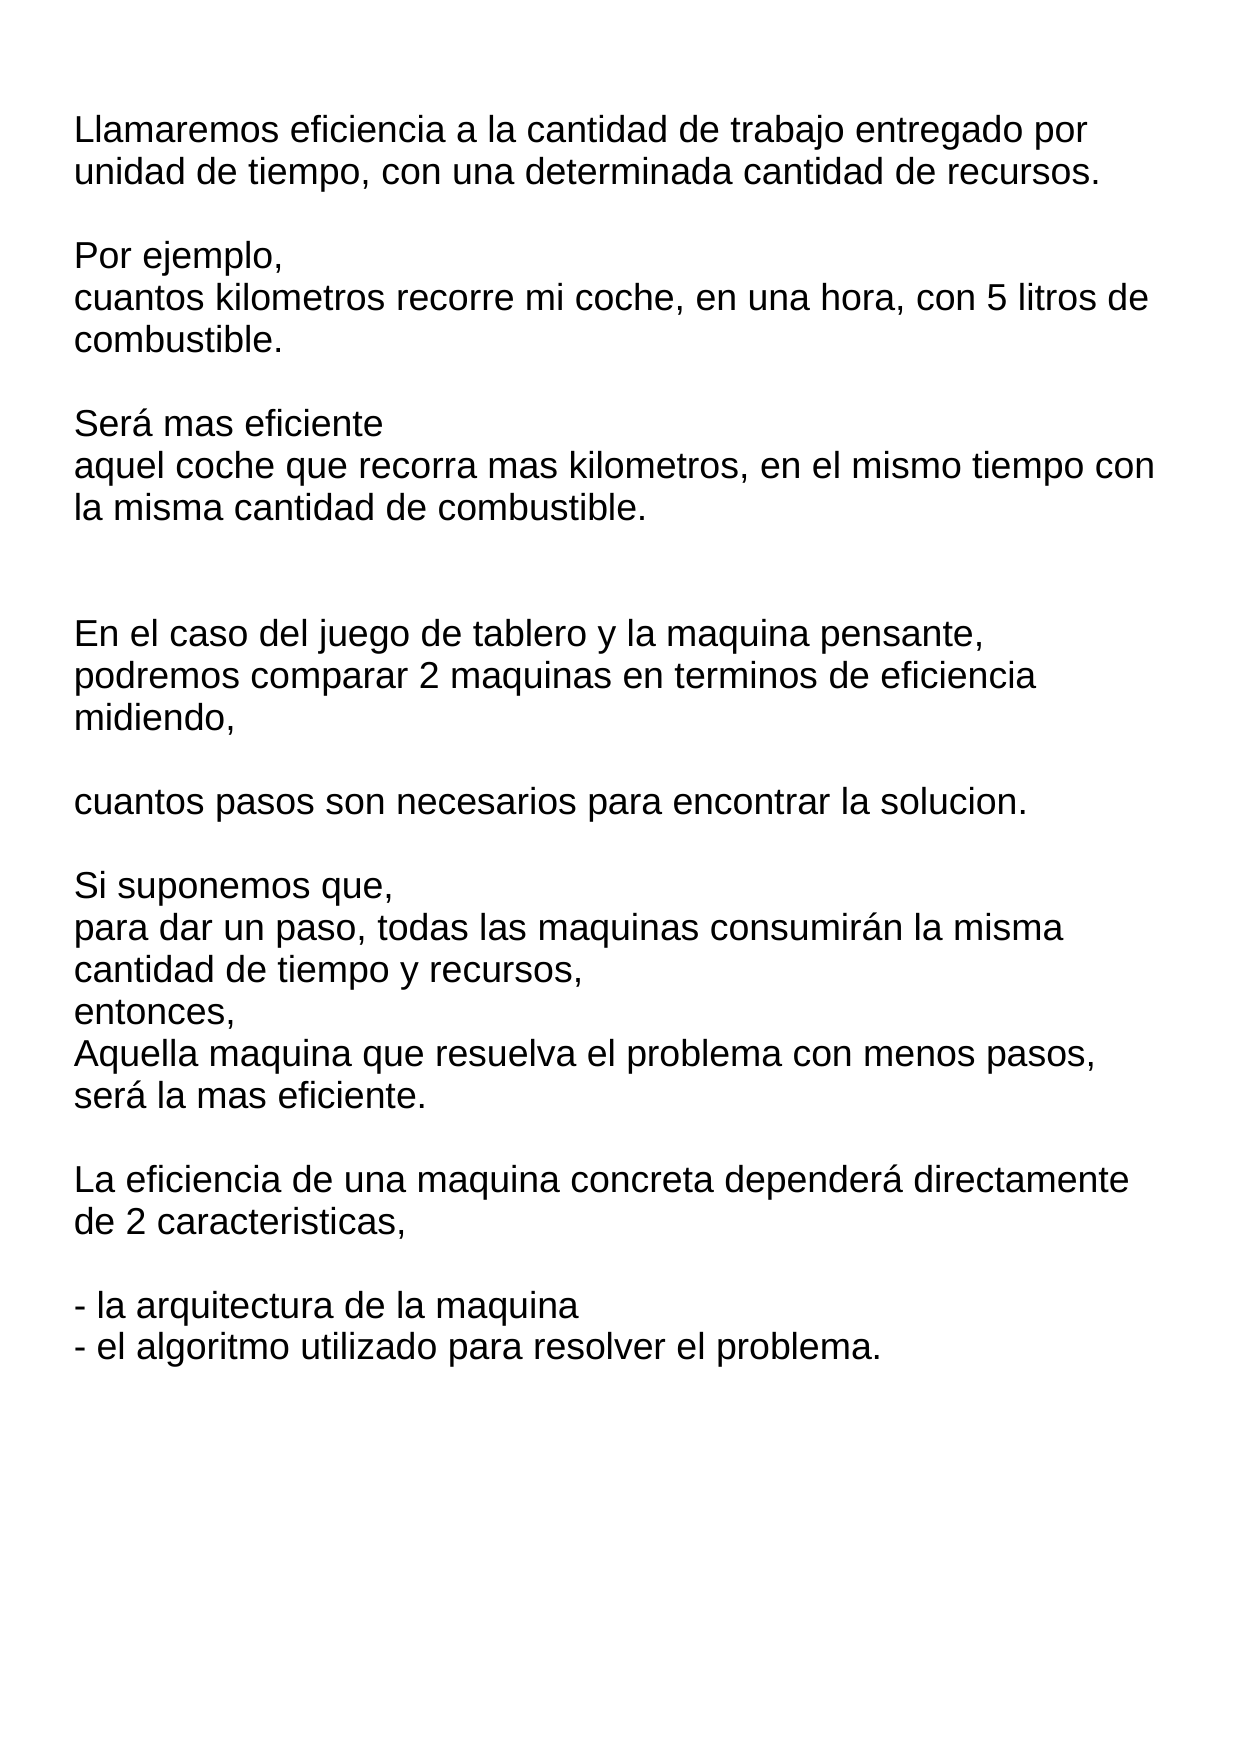

Llamaremos eficiencia a la cantidad de trabajo entregado por unidad de tiempo, con una determinada cantidad de recursos.
Por ejemplo,
cuantos kilometros recorre mi coche, en una hora, con 5 litros de combustible.
Será mas eficiente
aquel coche que recorra mas kilometros, en el mismo tiempo con la misma cantidad de combustible.
En el caso del juego de tablero y la maquina pensante,
podremos comparar 2 maquinas en terminos de eficiencia midiendo,
cuantos pasos son necesarios para encontrar la solucion.
Si suponemos que,
para dar un paso, todas las maquinas consumirán la misma cantidad de tiempo y recursos,
entonces,
Aquella maquina que resuelva el problema con menos pasos, será la mas eficiente.
La eficiencia de una maquina concreta dependerá directamente de 2 caracteristicas,
- la arquitectura de la maquina
- el algoritmo utilizado para resolver el problema.